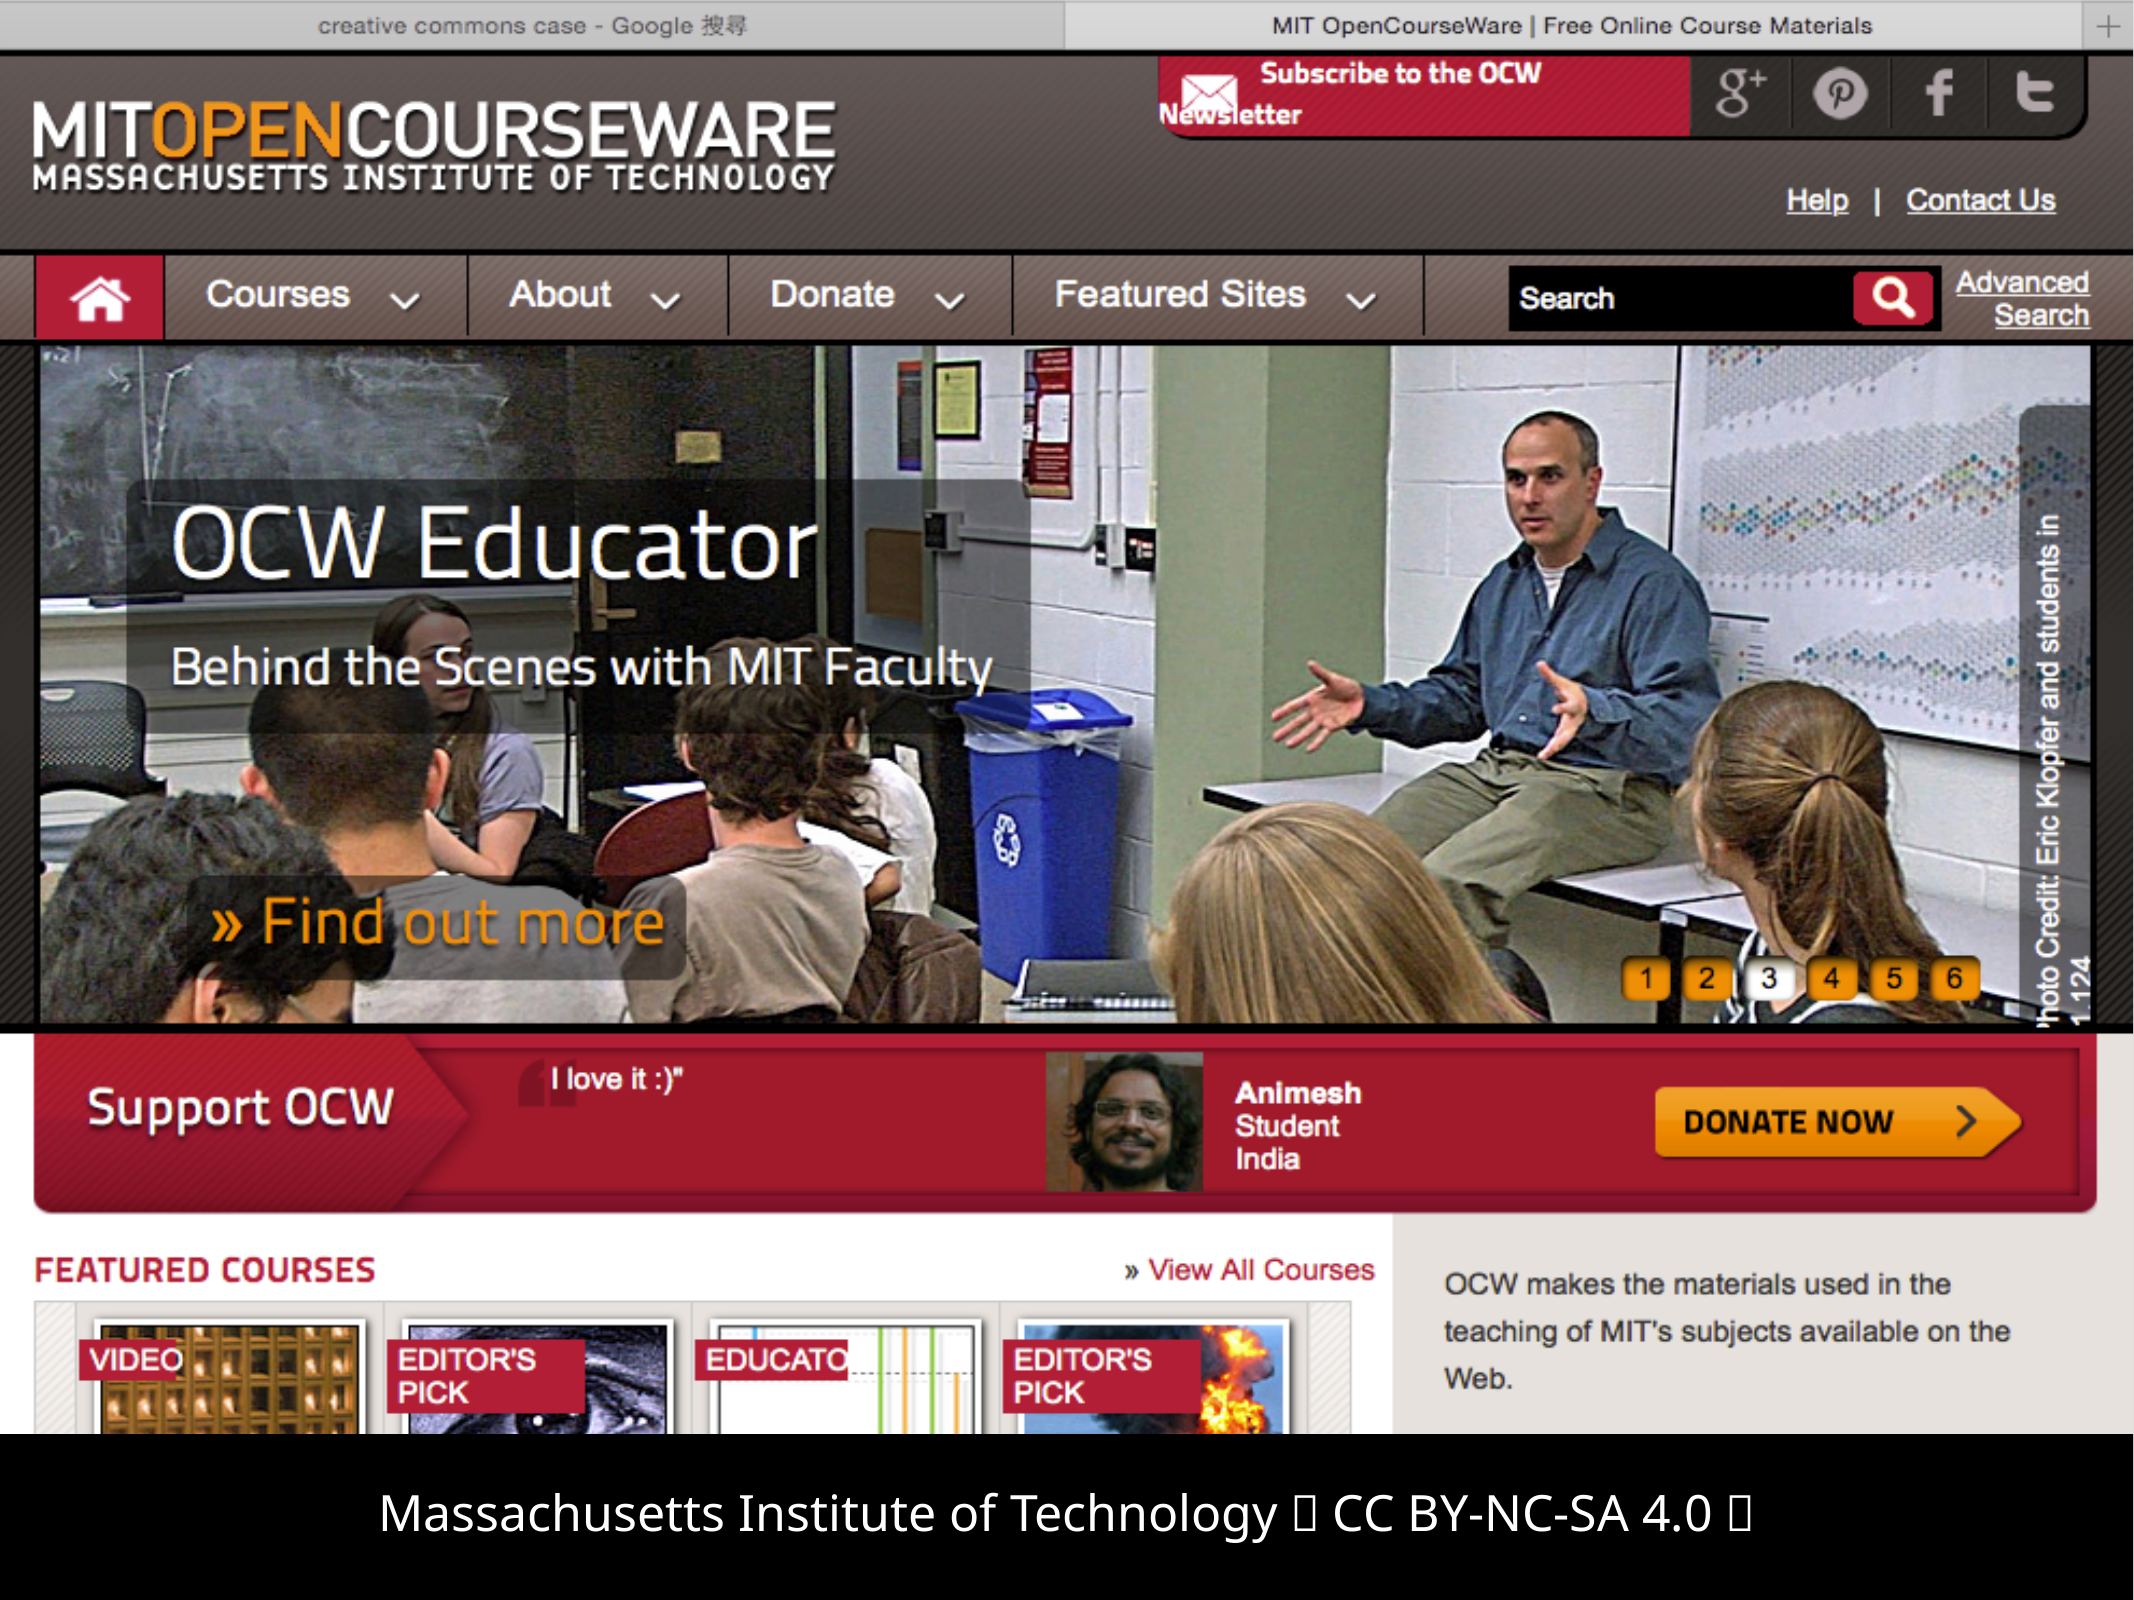

http://ocw.mit.edu/
Massachusetts Institute of Technology（CC BY-NC-SA 4.0）